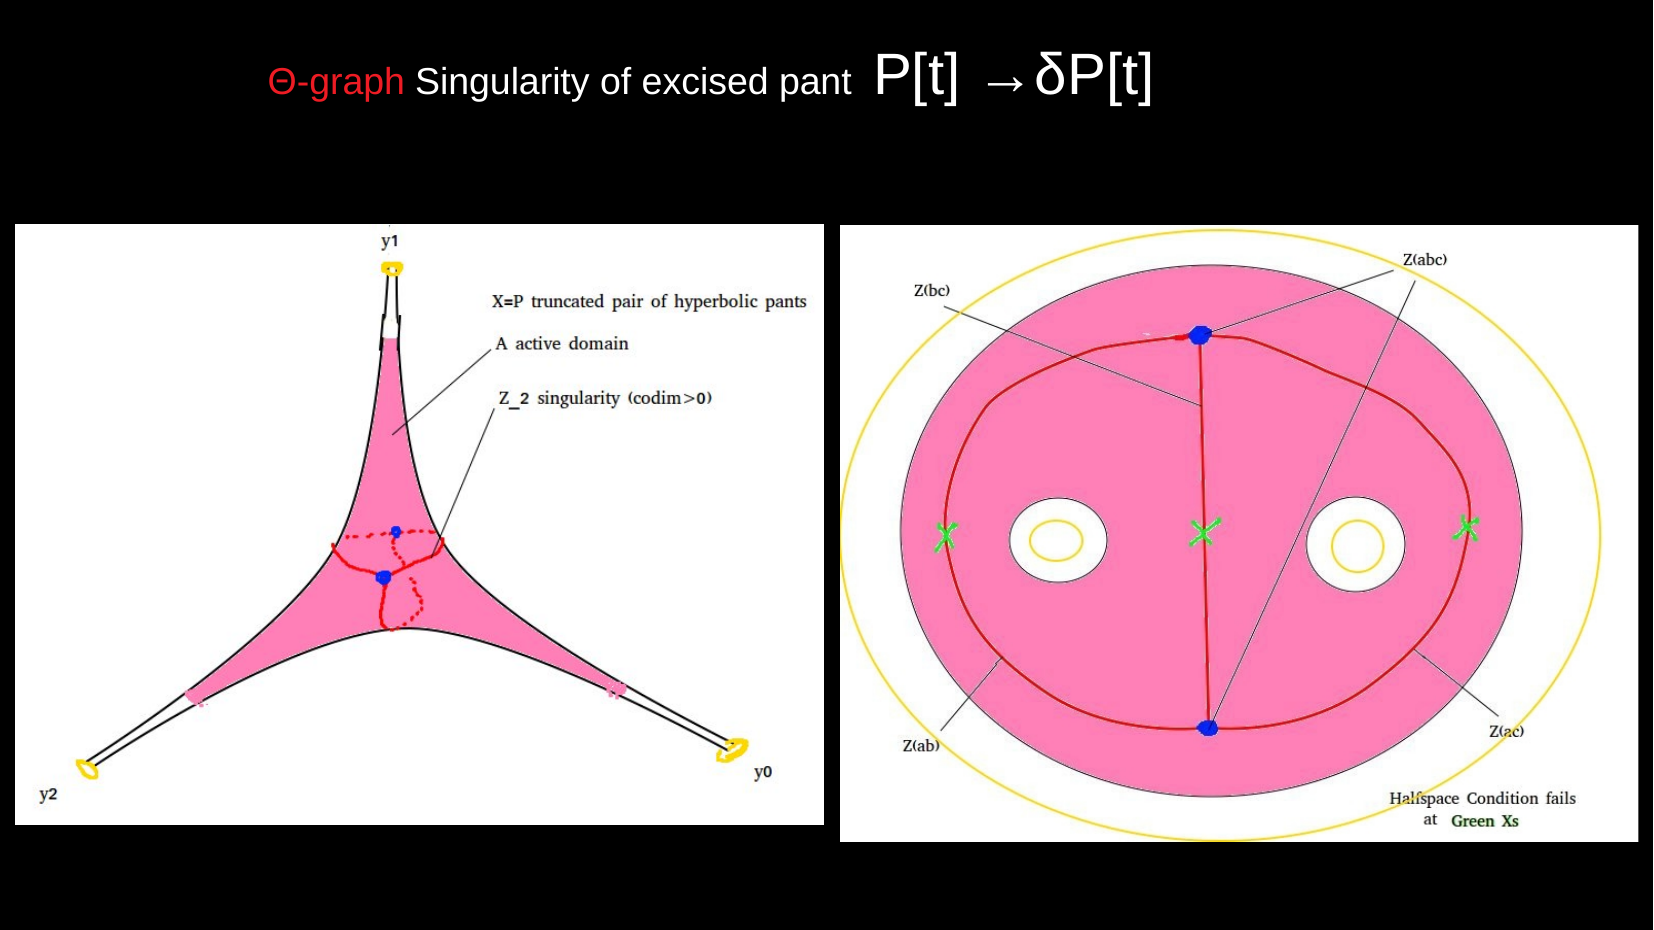

Θ-graph Singularity of excised pant P[t] →δP[t]